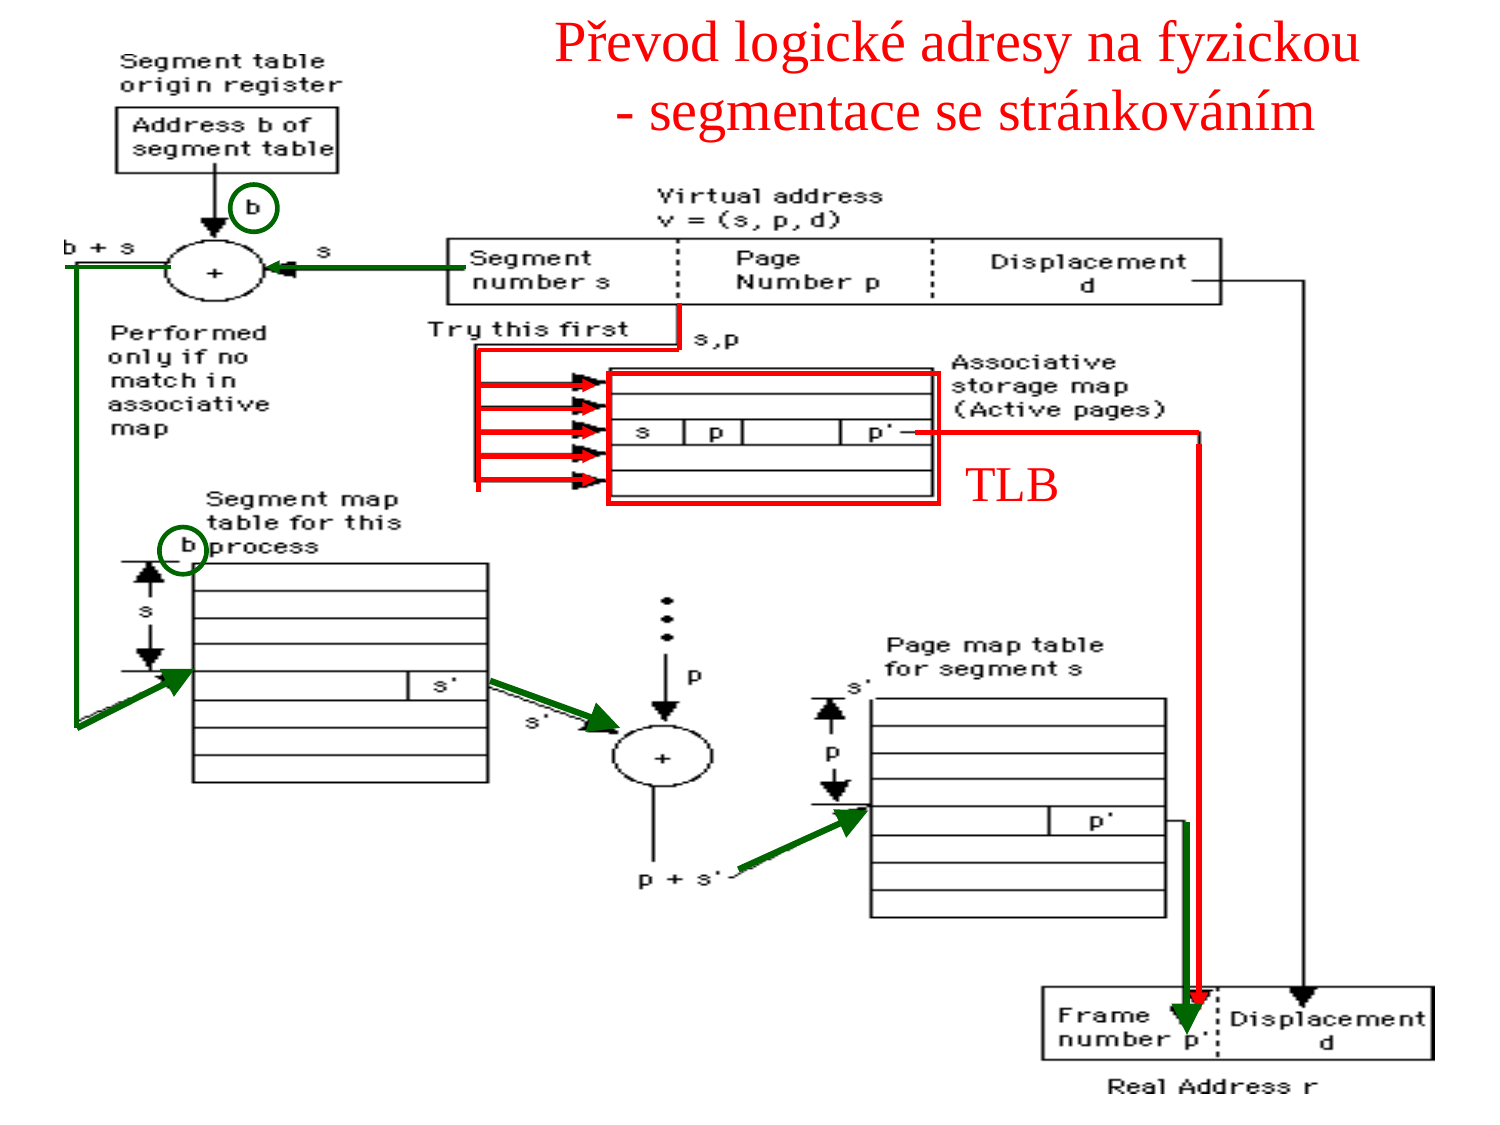

# Převod logické adresy na fyzickou - segmentace se stránkováním
TLB
26